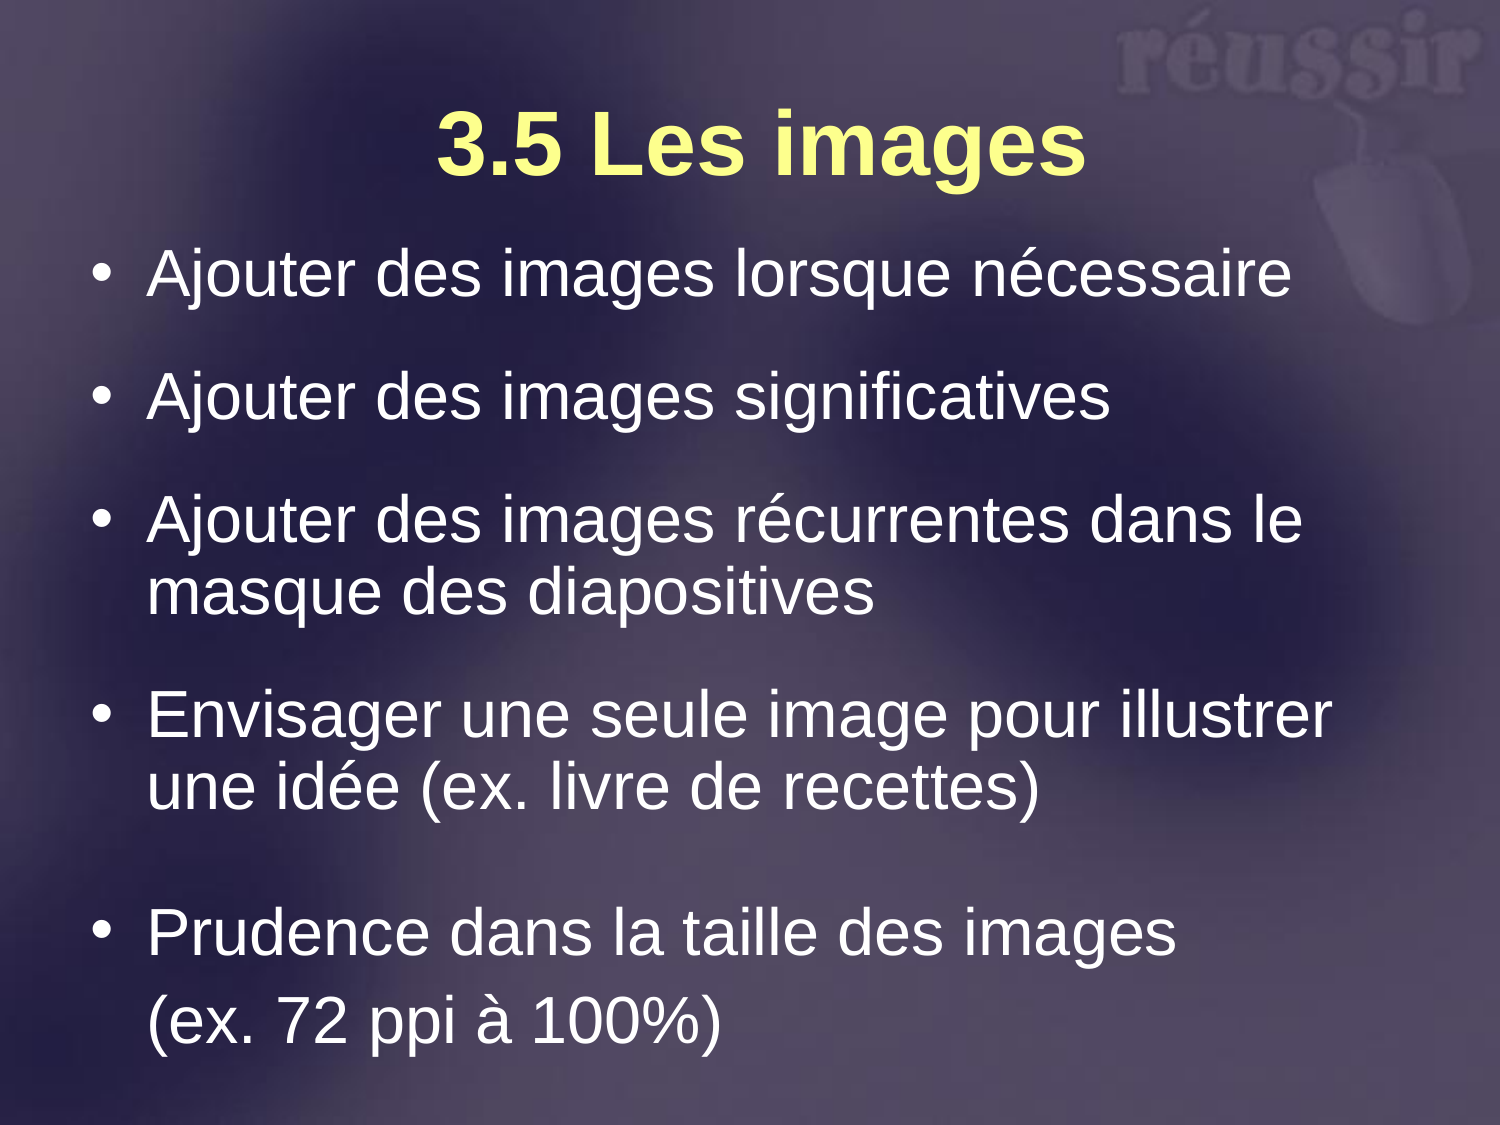

# 3.5 Les images
Ajouter des images lorsque nécessaire
Ajouter des images significatives
Ajouter des images récurrentes dans le masque des diapositives
Envisager une seule image pour illustrer une idée (ex. livre de recettes)
Prudence dans la taille des images
(ex. 72 ppi à 100%)